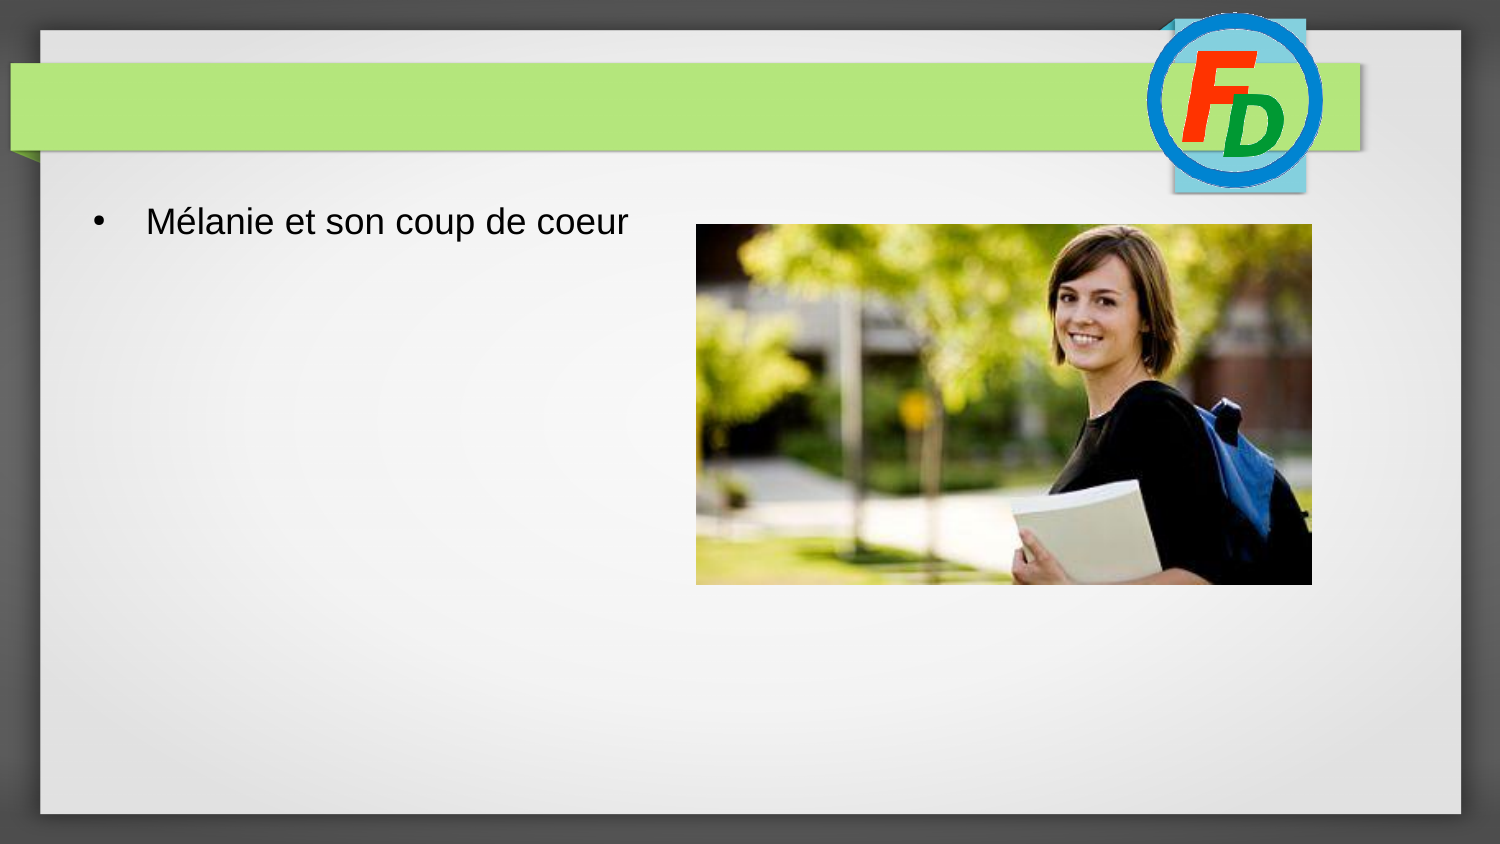

# Mélanie et son coup de coeur